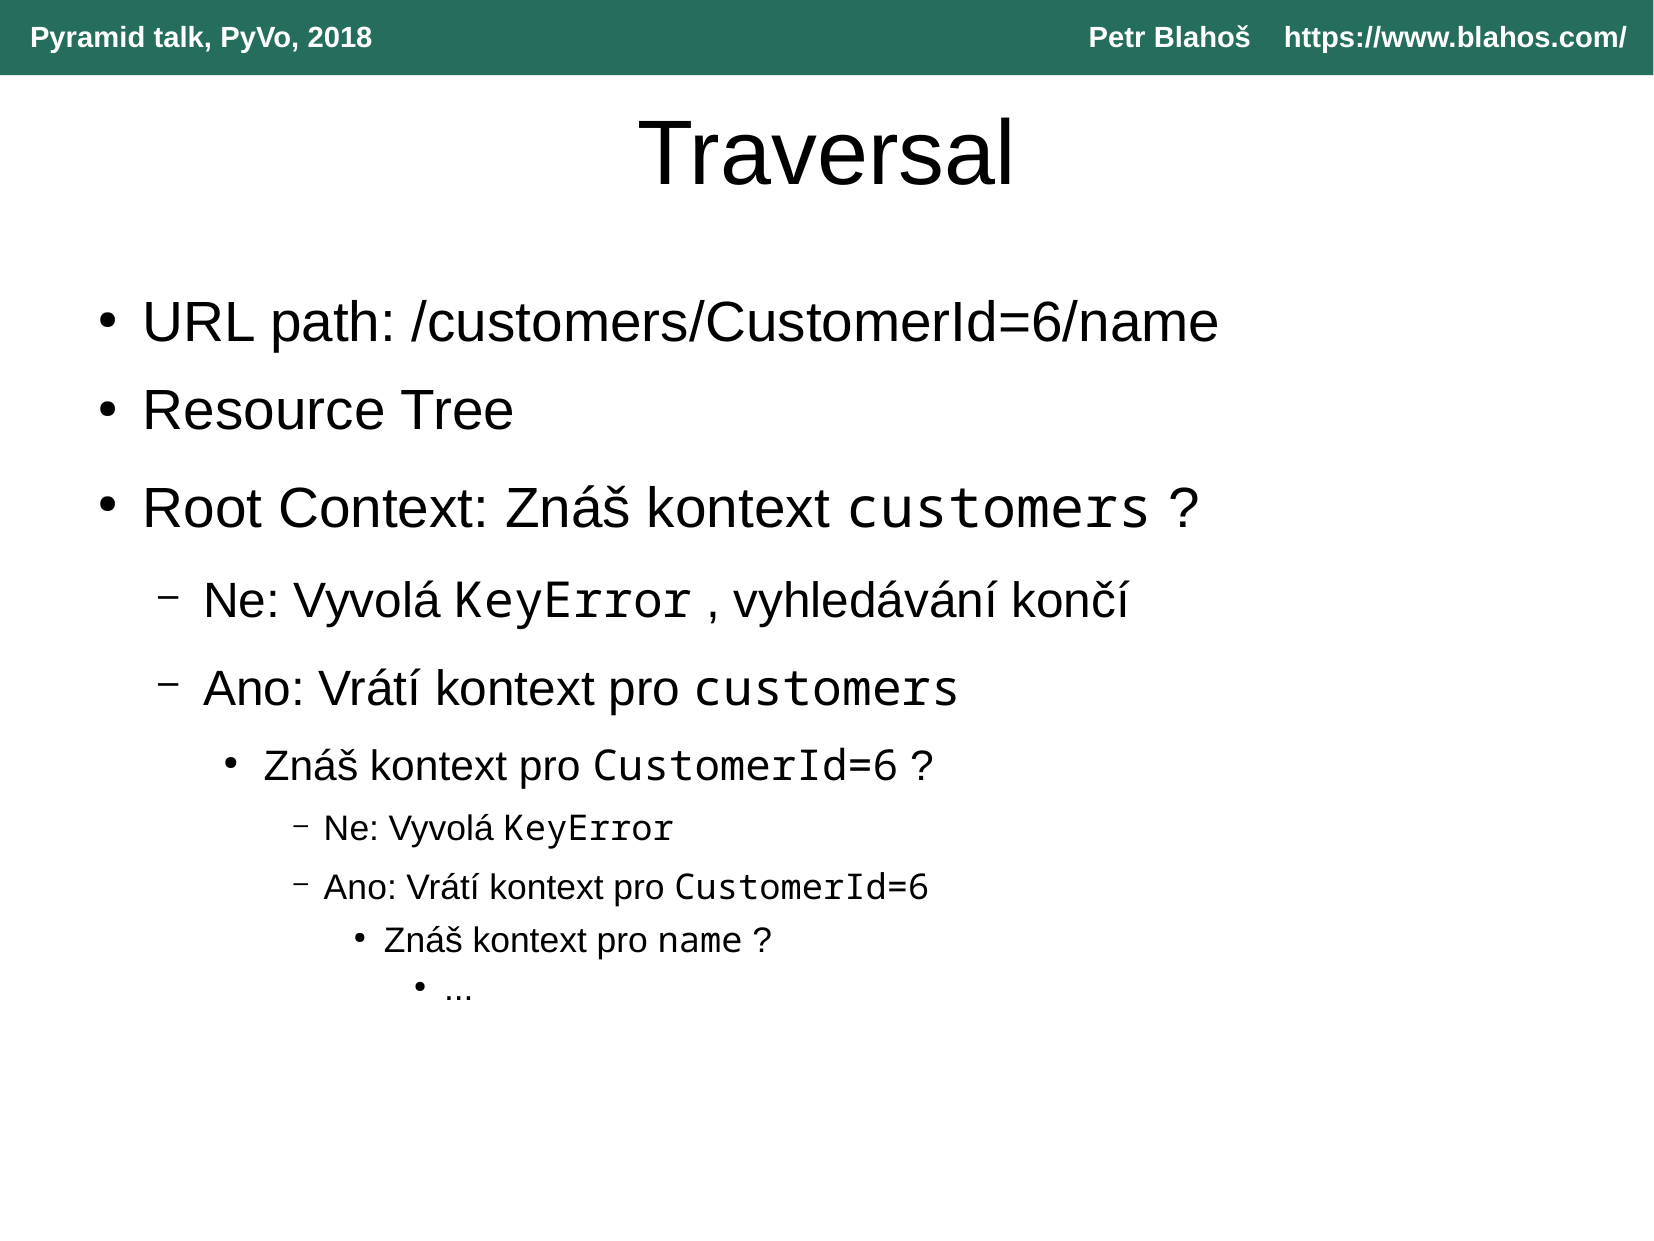

# Traversal
URL path: /customers/CustomerId=6/name
Resource Tree
Root Context: Znáš kontext customers ?
Ne: Vyvolá KeyError , vyhledávání končí
Ano: Vrátí kontext pro customers
Znáš kontext pro CustomerId=6 ?
Ne: Vyvolá KeyError
Ano: Vrátí kontext pro CustomerId=6
Znáš kontext pro name ?
...